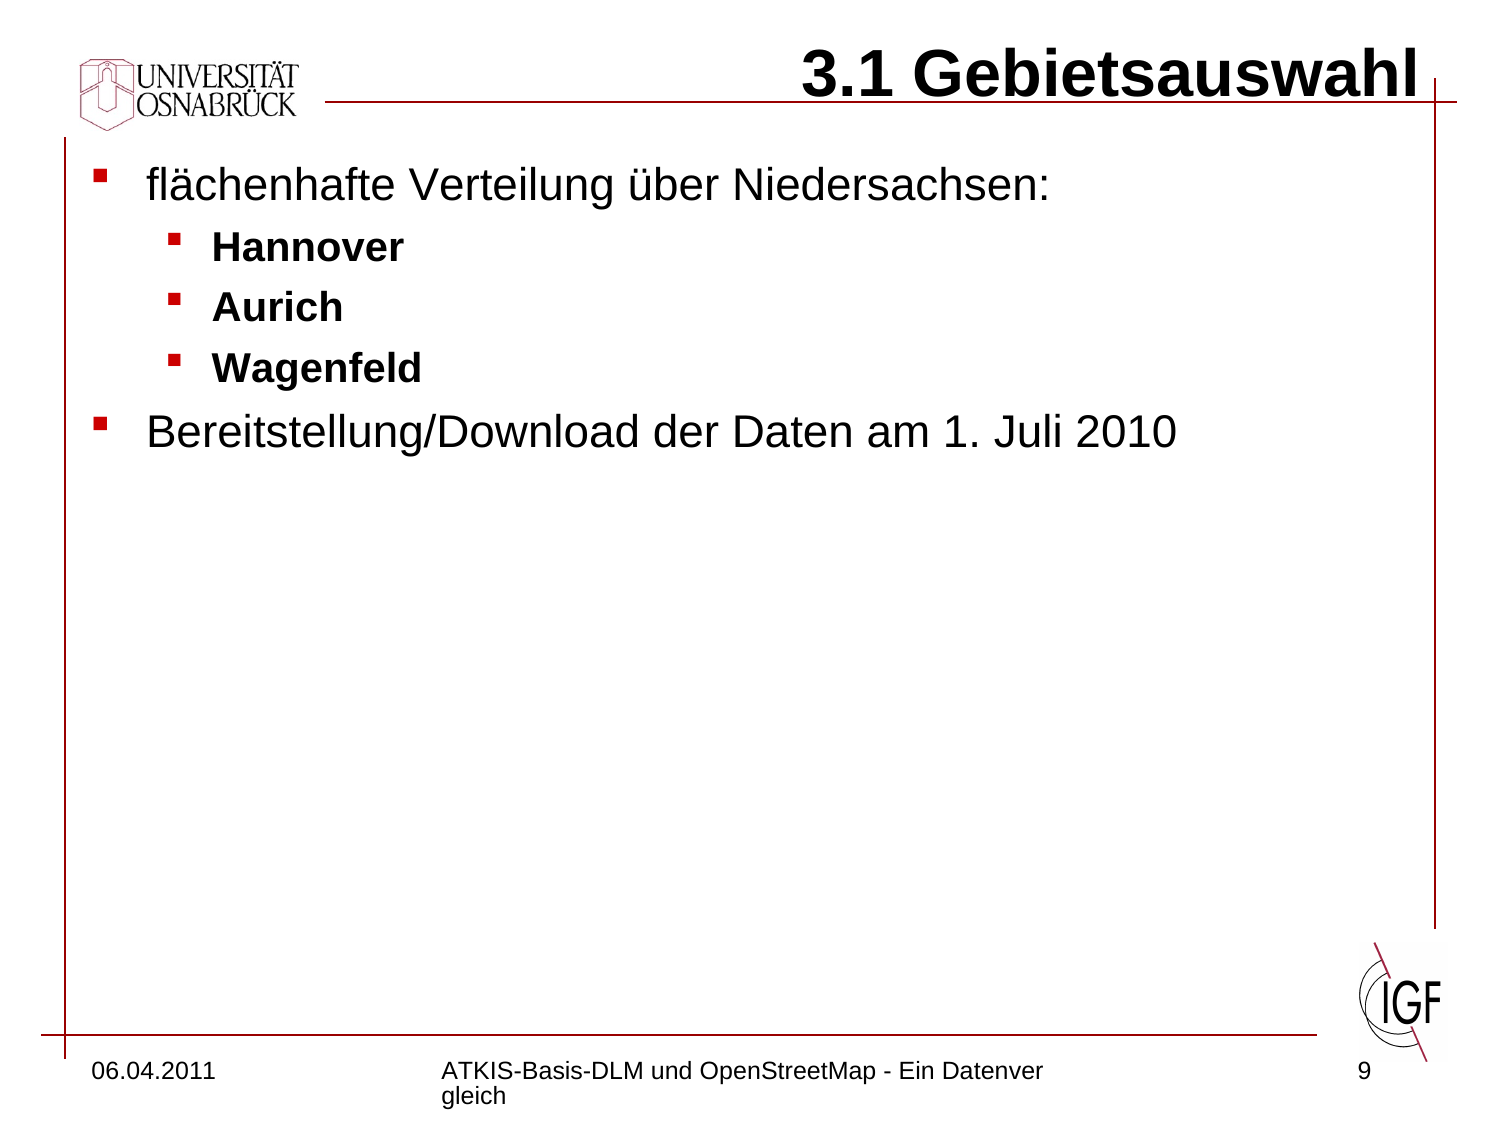

# 3.1 Gebietsauswahl
flächenhafte Verteilung über Niedersachsen:
Hannover
Aurich
Wagenfeld
Bereitstellung/Download der Daten am 1. Juli 2010
06.04.2011
ATKIS-Basis-DLM und OpenStreetMap - Ein Datenvergleich
9